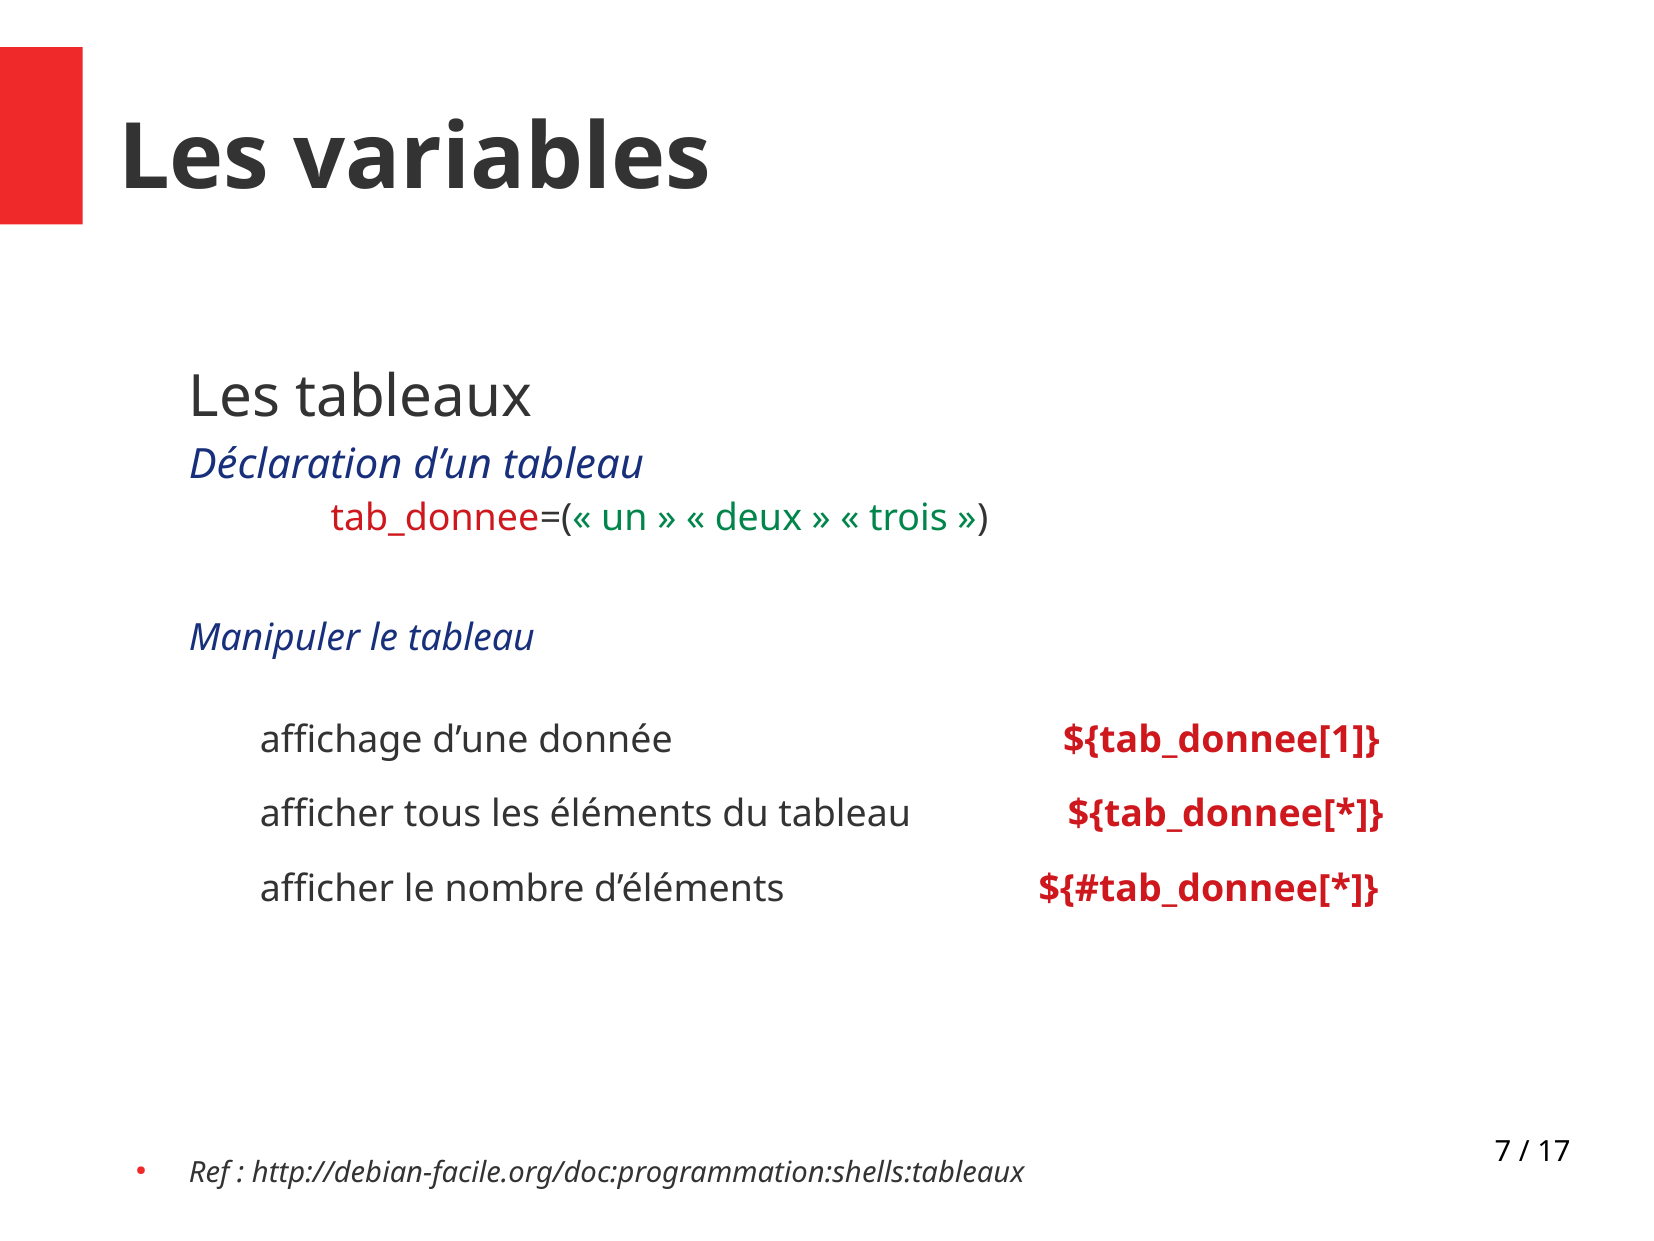

# Les variables
Les tableaux
Déclaration d’un tableau
tab_donnee=(« un » « deux » « trois »)
Manipuler le tableau
affichage d’une donnée ${tab_donnee[1]}
afficher tous les éléments du tableau ${tab_donnee[*]}
afficher le nombre d’éléments ${#tab_donnee[*]}
Ref : http://debian-facile.org/doc:programmation:shells:tableaux
7